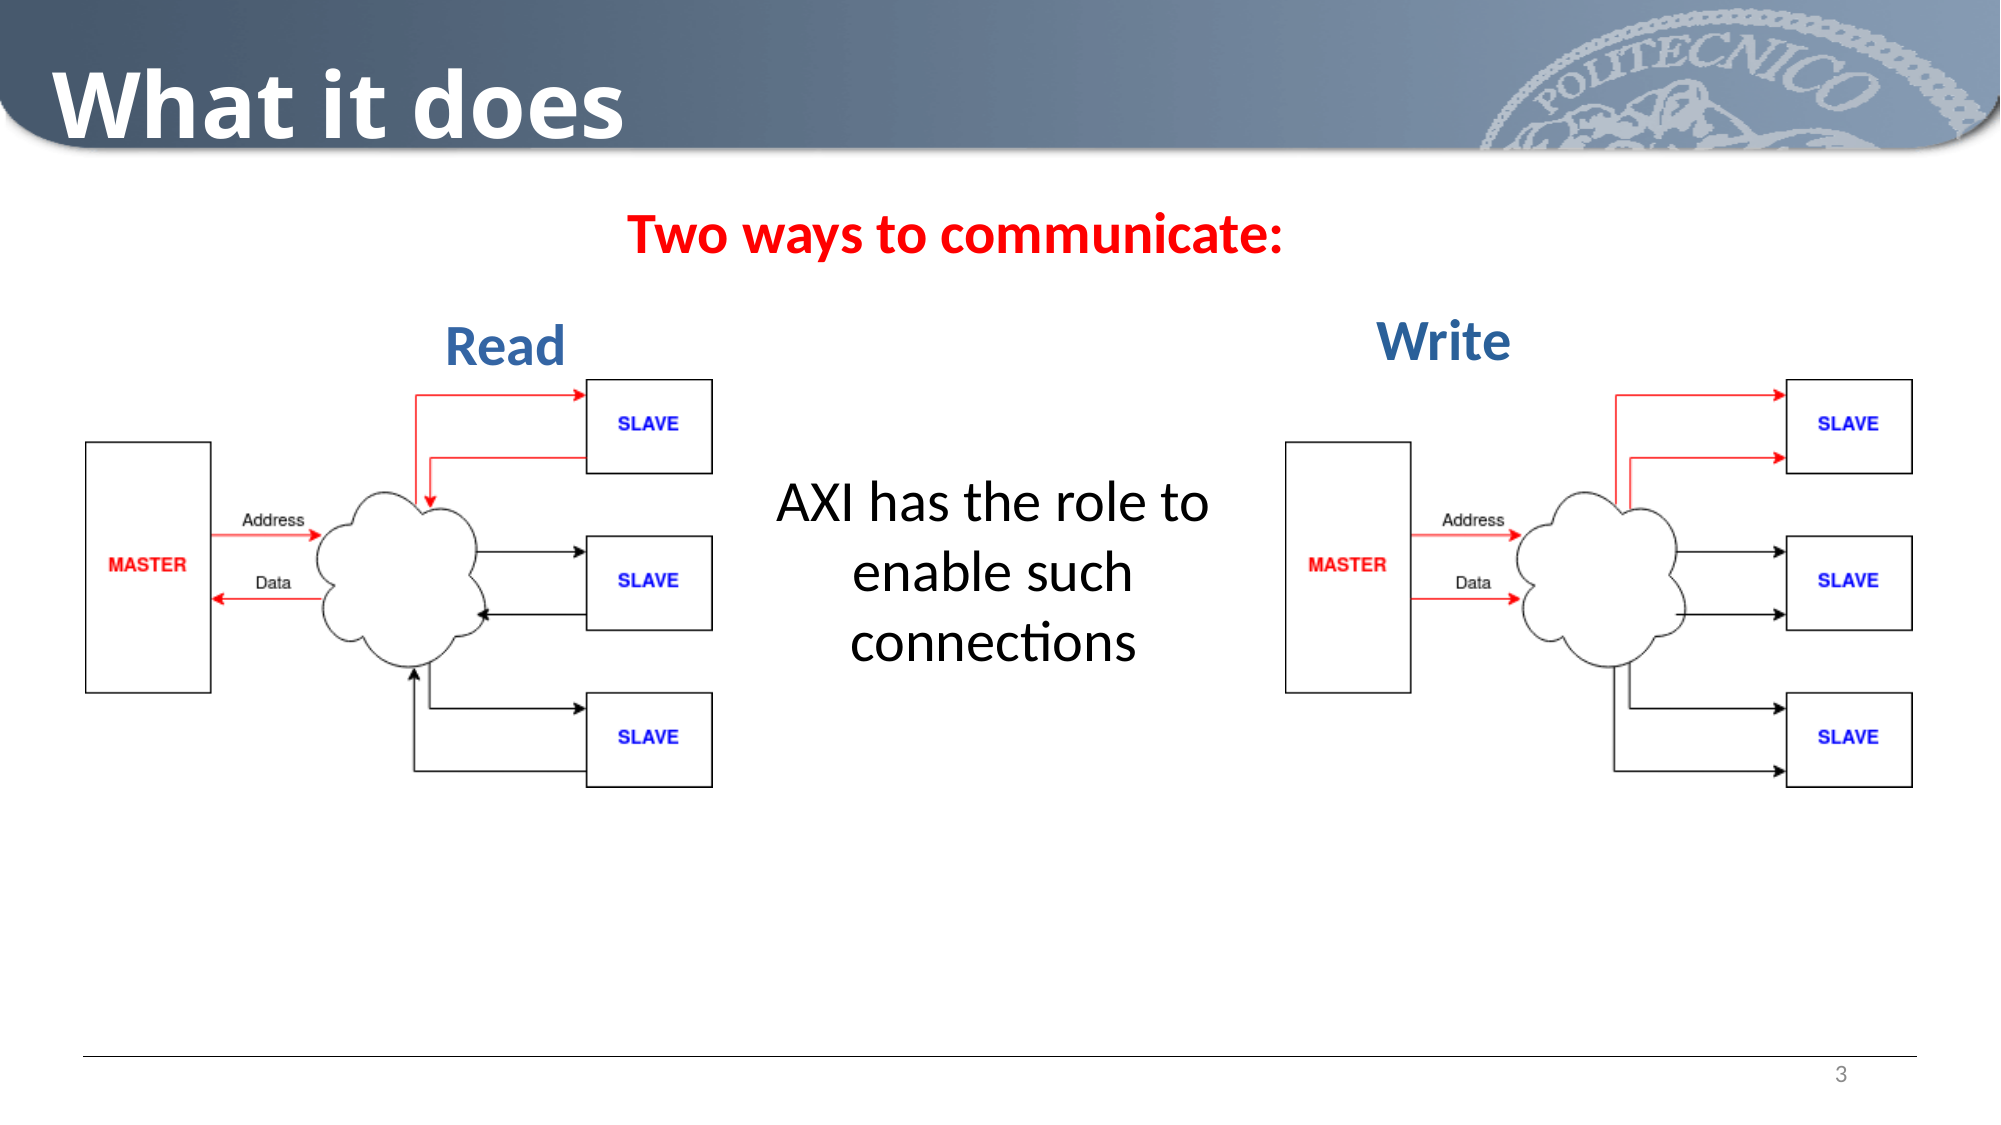

What it does
Two ways to communicate:
Write
Read
AXI has the role to enable such connections